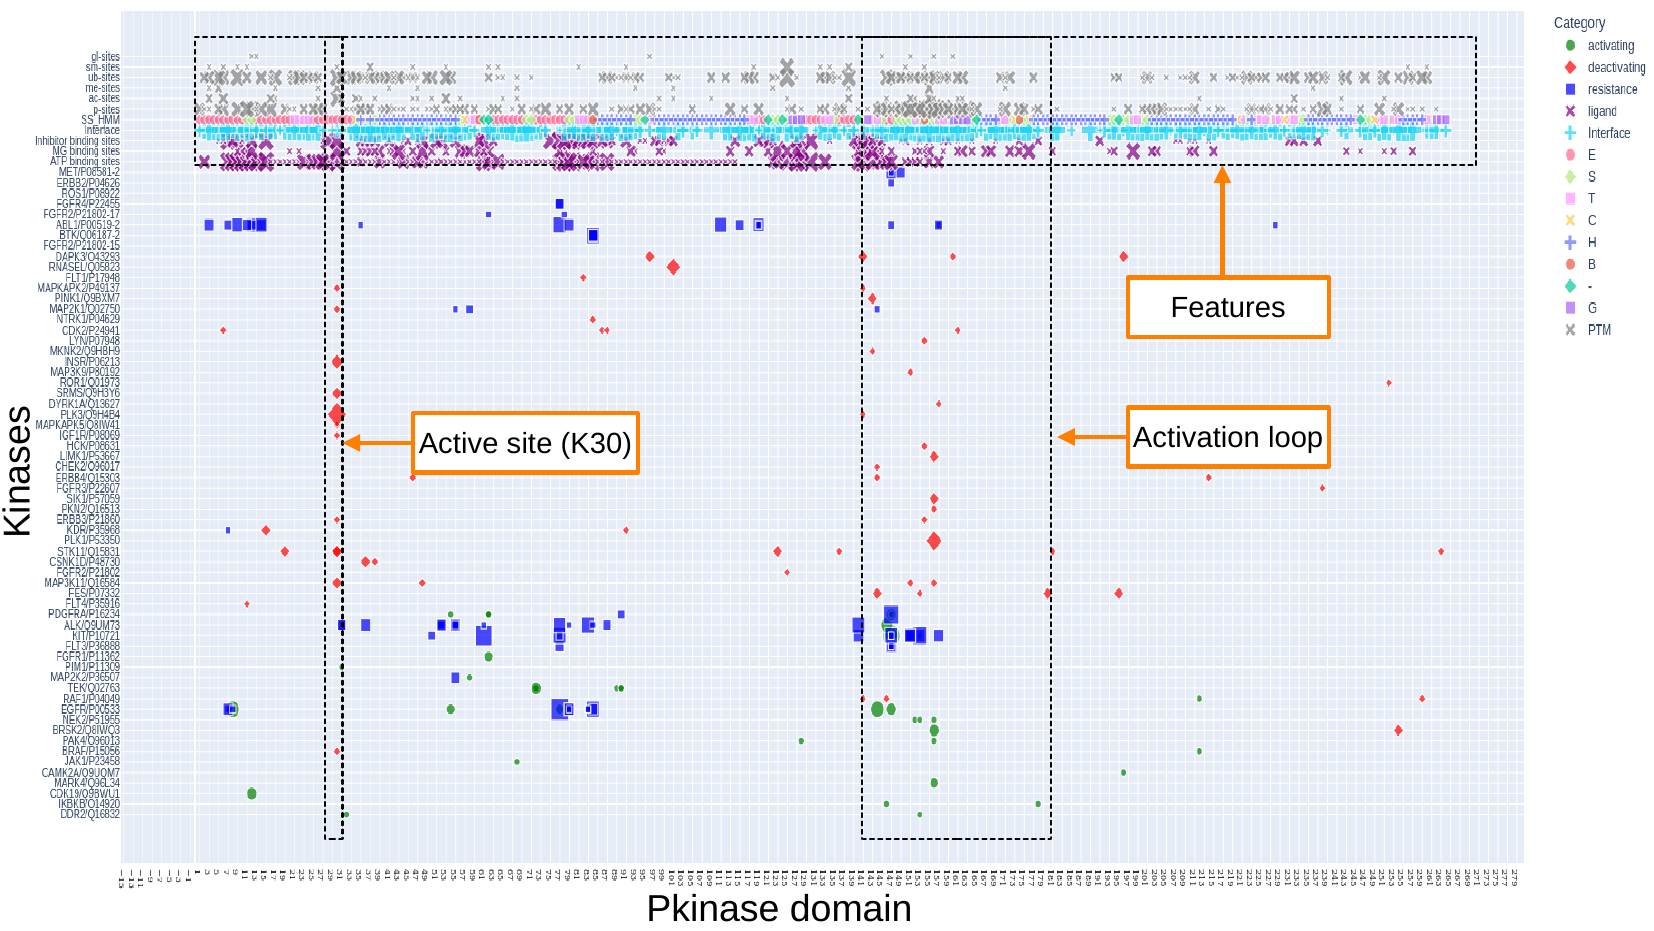

#
Features
Activation loop
Active site (K30)
Kinases
Pkinase domain